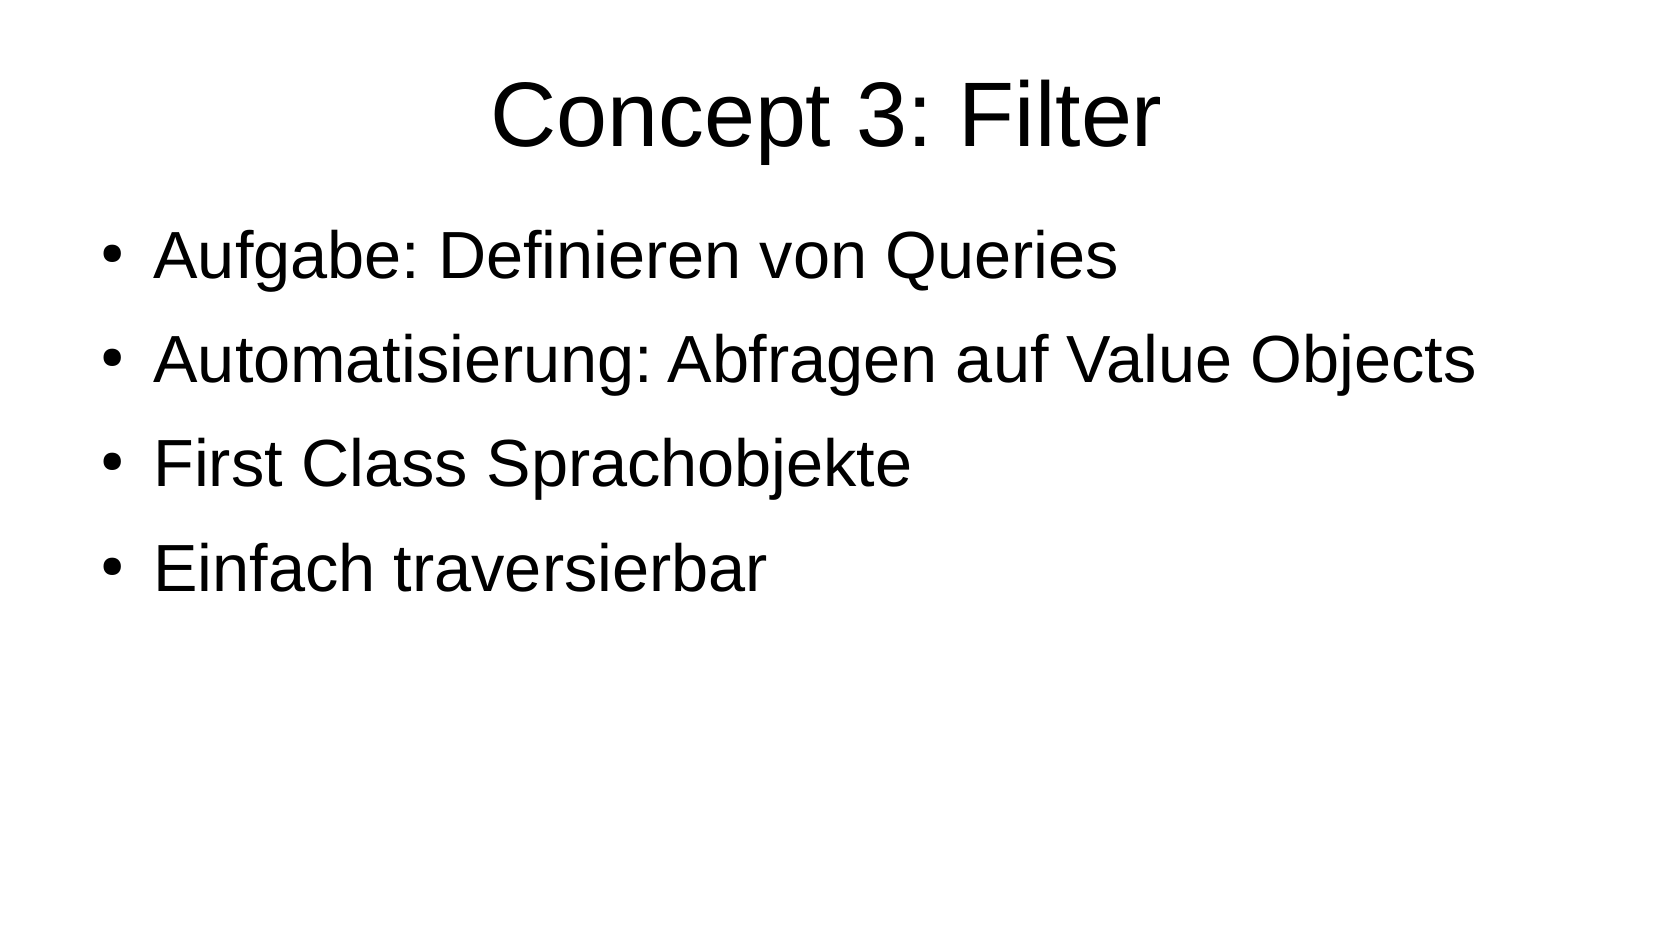

# Concept 3: Filter
Aufgabe: Definieren von Queries
Automatisierung: Abfragen auf Value Objects
First Class Sprachobjekte
Einfach traversierbar